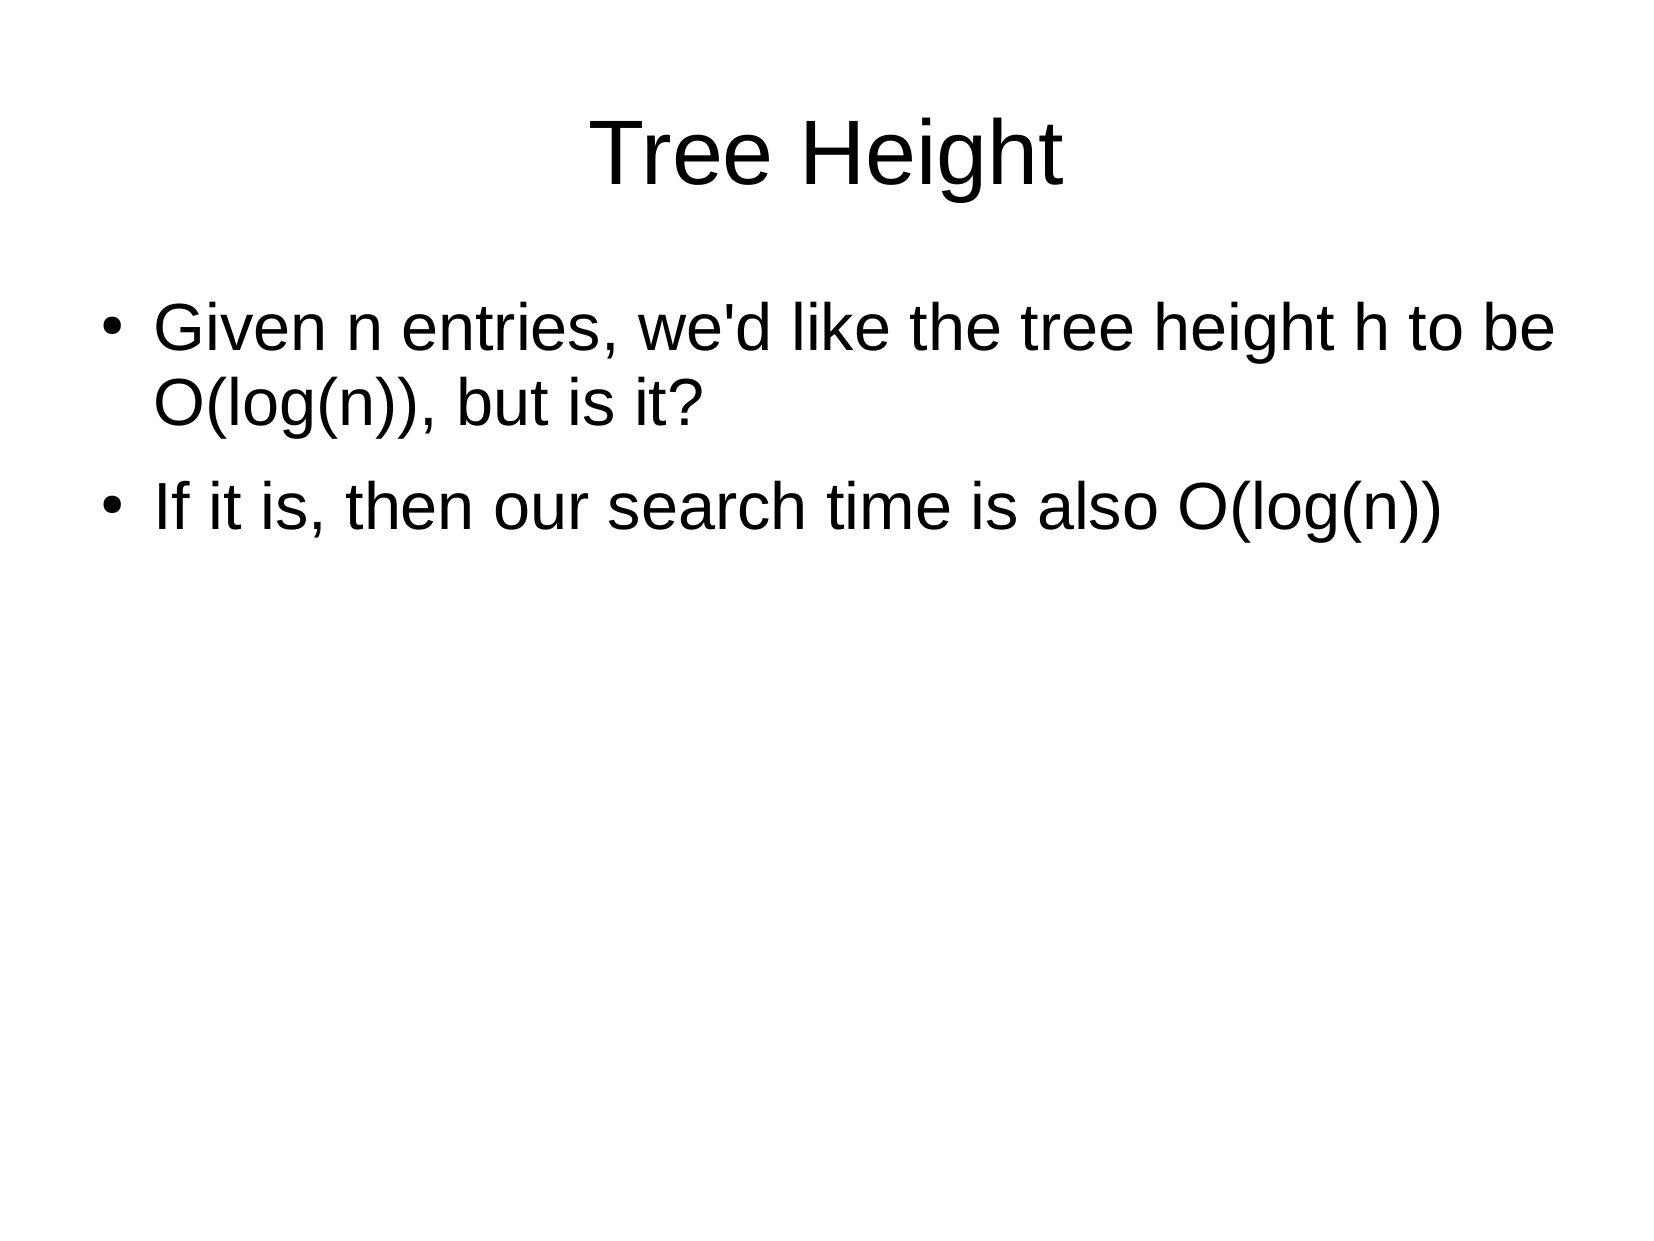

# Tree Height
Given n entries, we'd like the tree height h to be O(log(n)), but is it?
If it is, then our search time is also O(log(n))